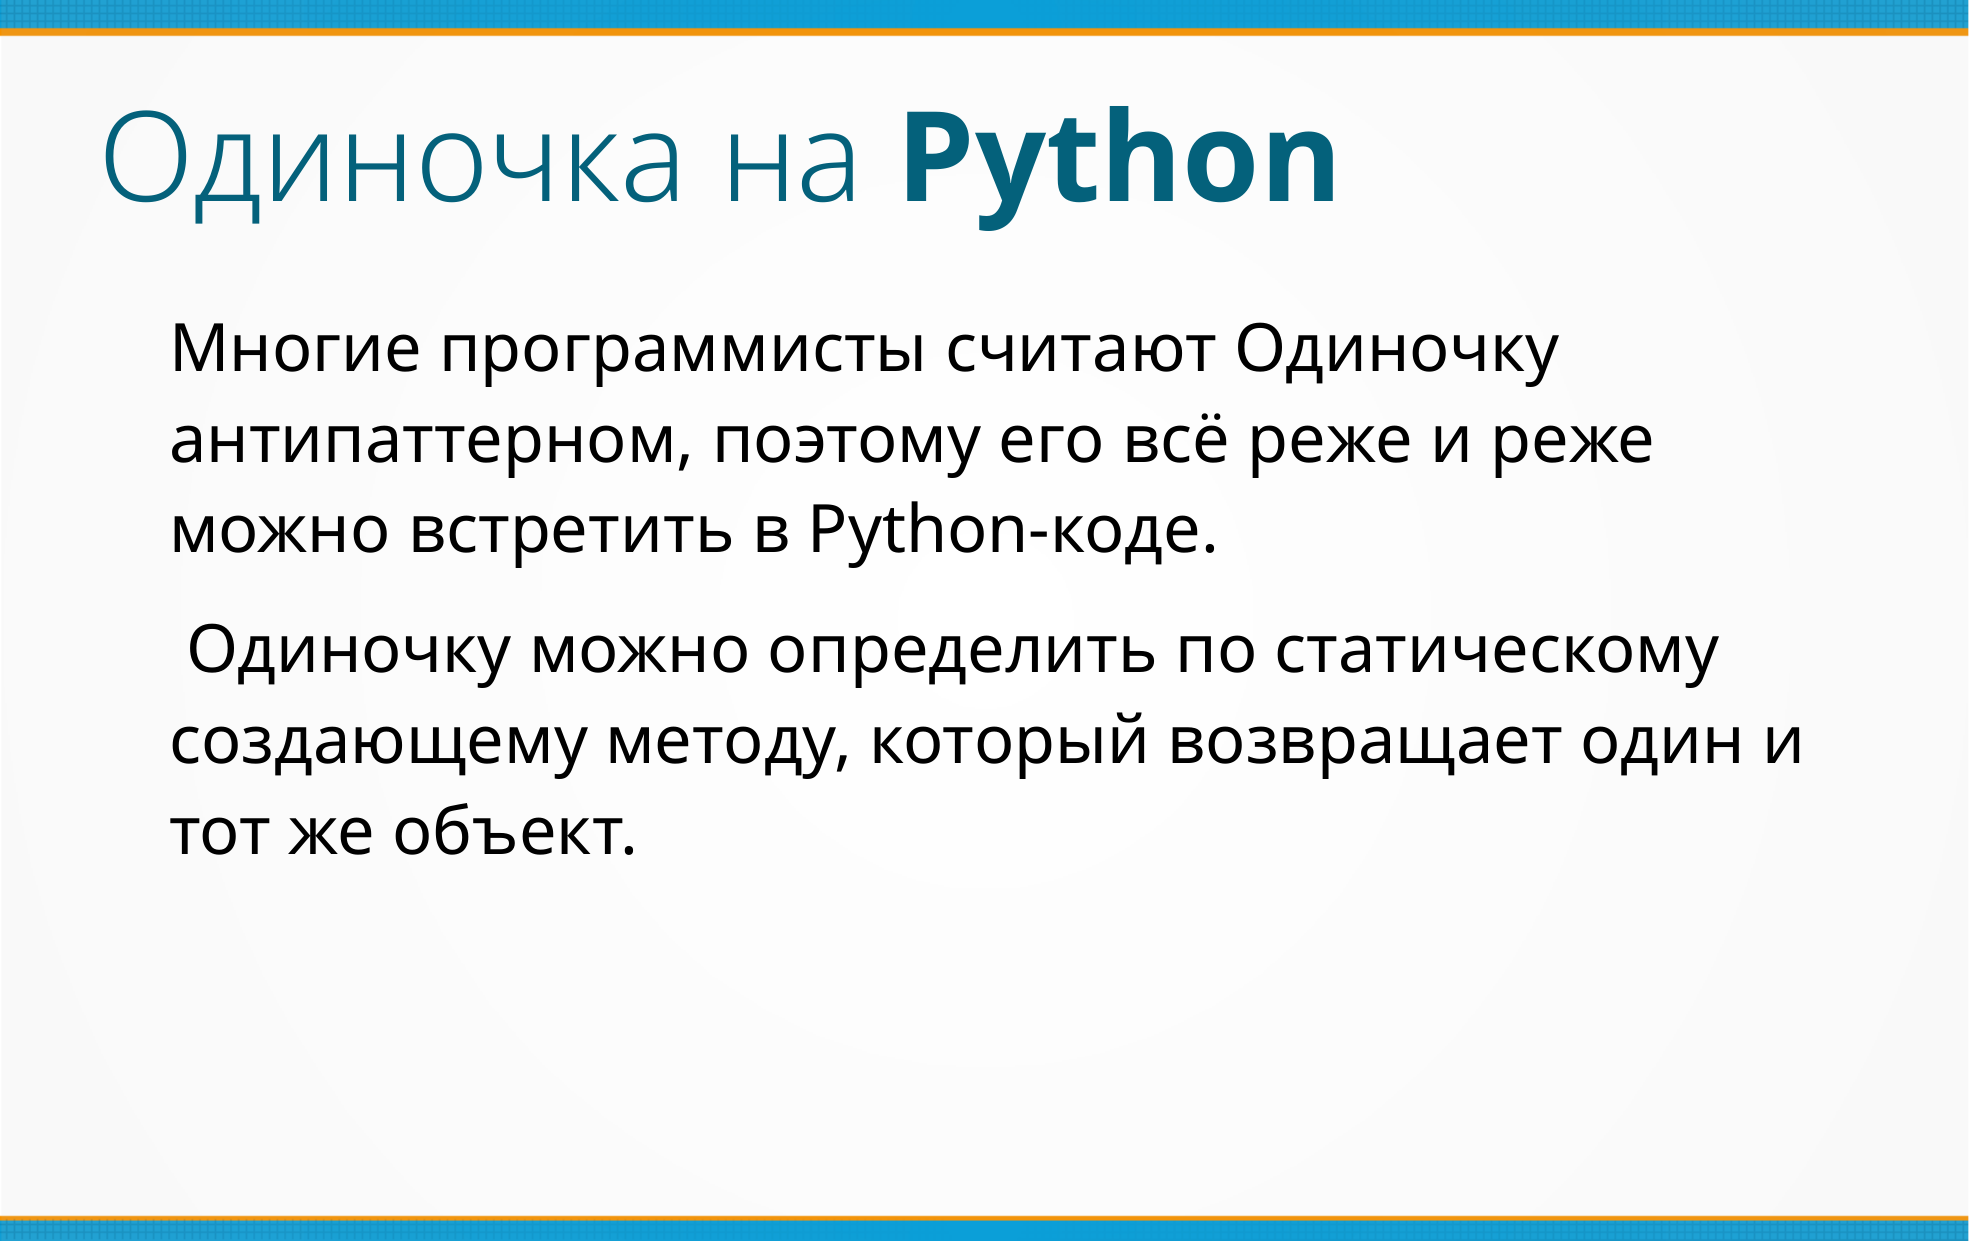

# Одиночка на Python
Многие программисты считают Одиночку антипаттерном, поэтому его всё реже и реже можно встретить в Python-коде.
 Одиночку можно определить по статическому создающему методу, который возвращает один и тот же объект.